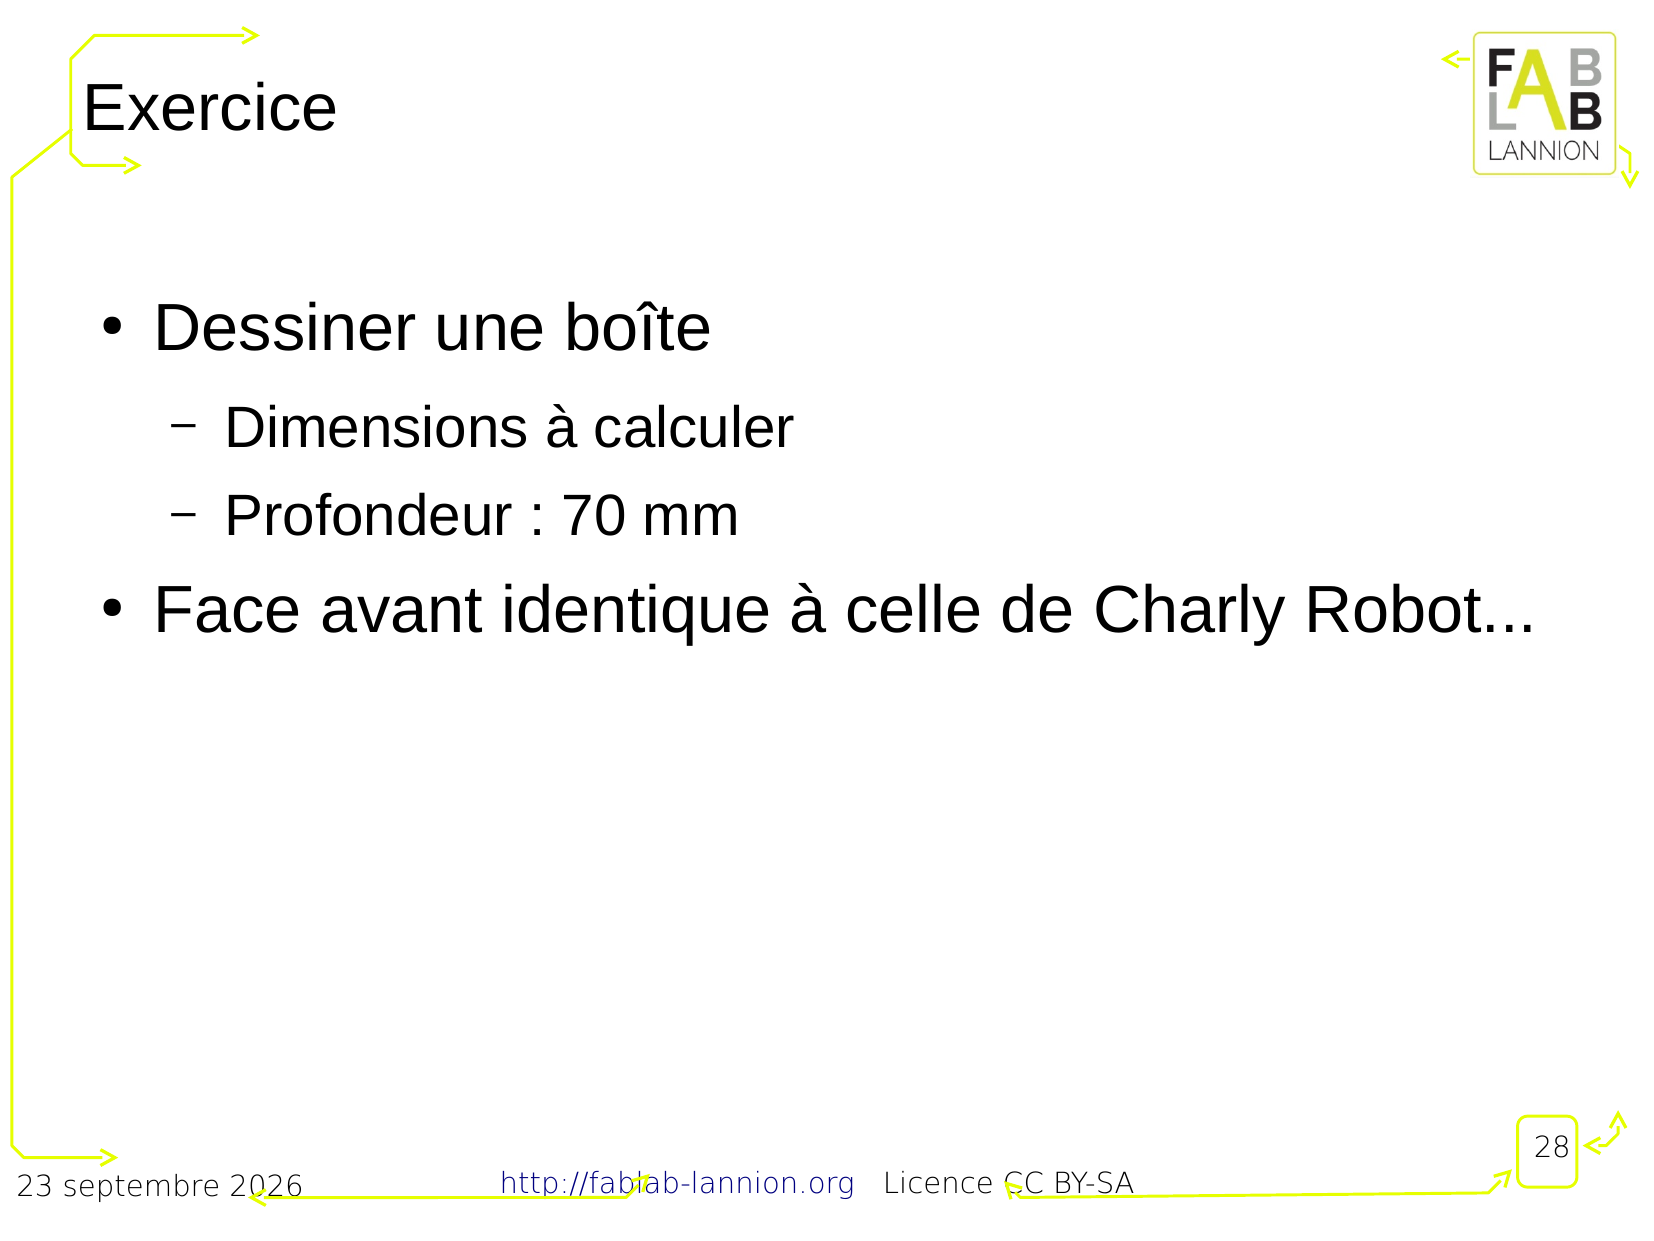

# Exercice
Dessiner une boîte
Dimensions à calculer
Profondeur : 70 mm
Face avant identique à celle de Charly Robot...
28